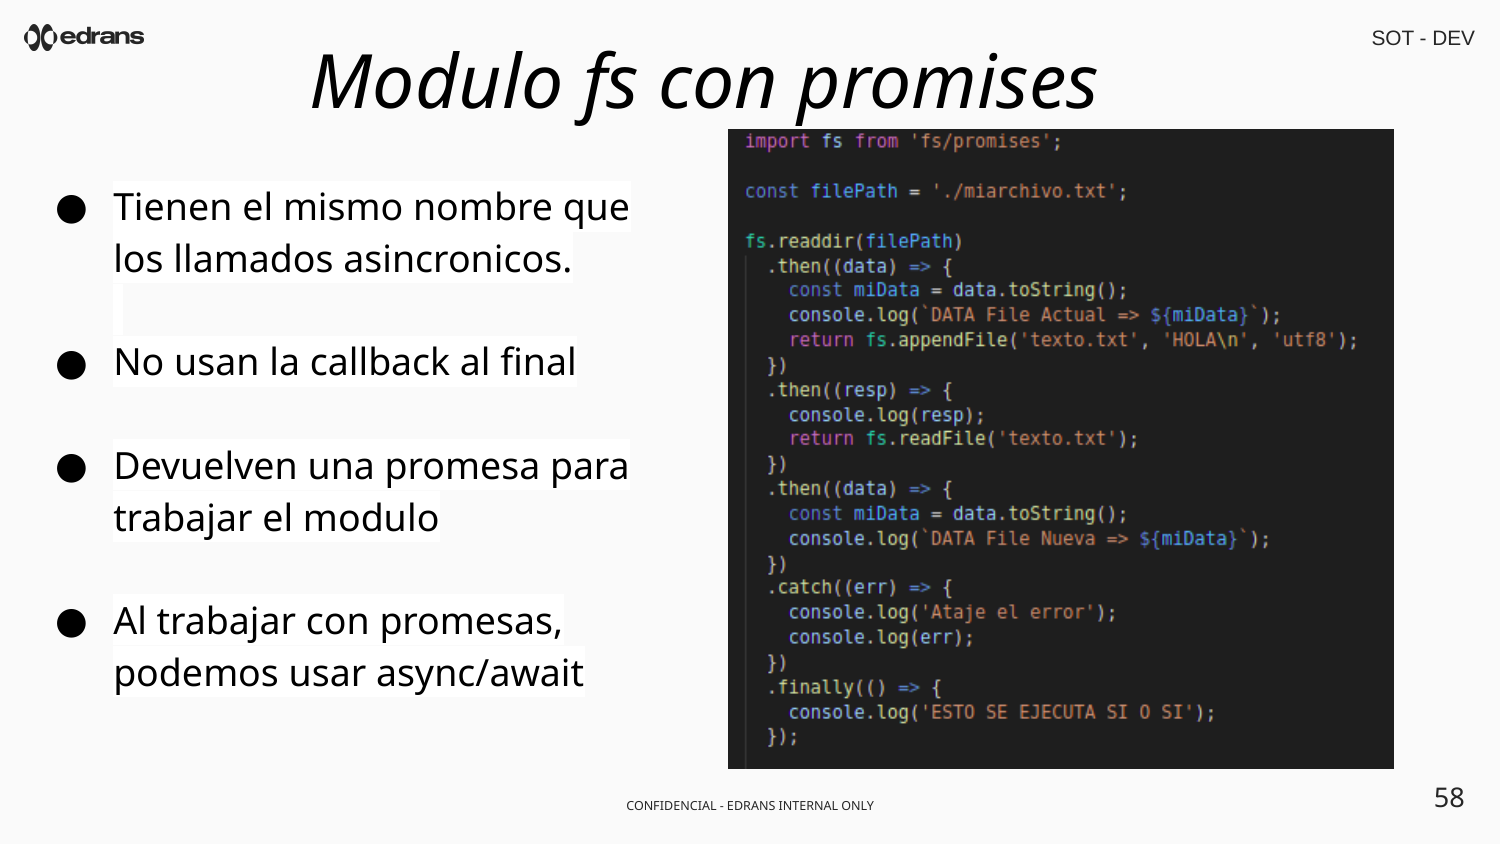

Modulo fs con promises
SOT - DEV
Tienen el mismo nombre que los llamados asincronicos.
No usan la callback al final
Devuelven una promesa para trabajar el modulo
Al trabajar con promesas, podemos usar async/await
CONFIDENCIAL - EDRANS INTERNAL ONLY